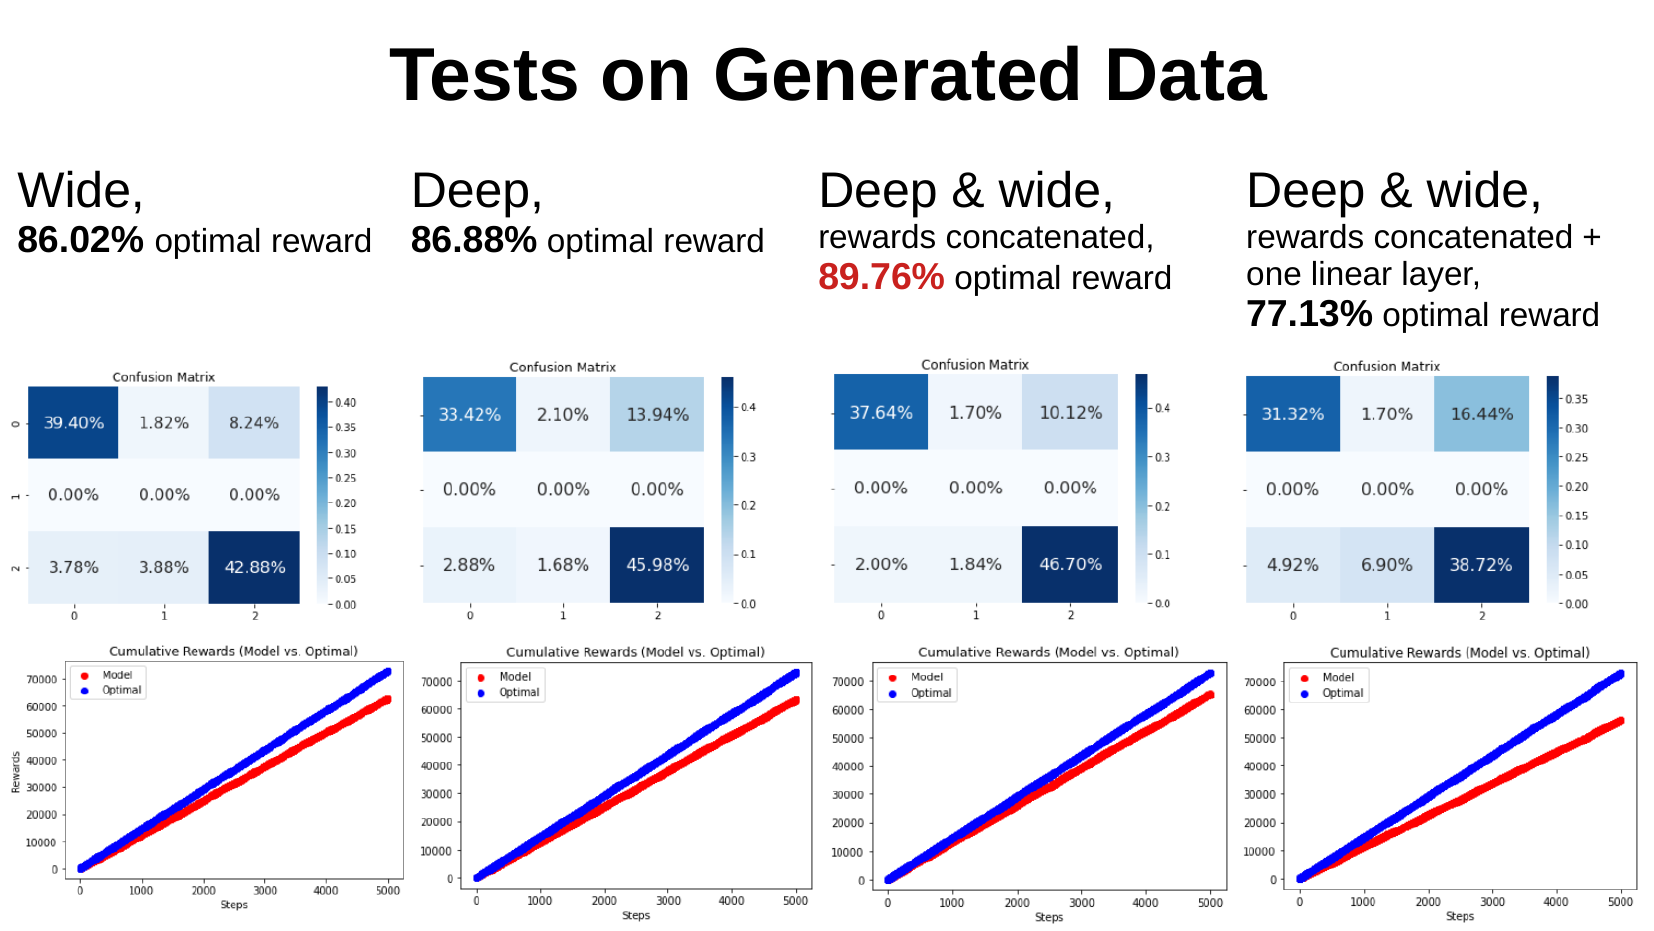

# Tests on Generated Data
Wide,
86.02% optimal reward
Deep,
86.88% optimal reward
Deep & wide, rewards concatenated,
89.76% optimal reward
Deep & wide, rewards concatenated + one linear layer,
77.13% optimal reward